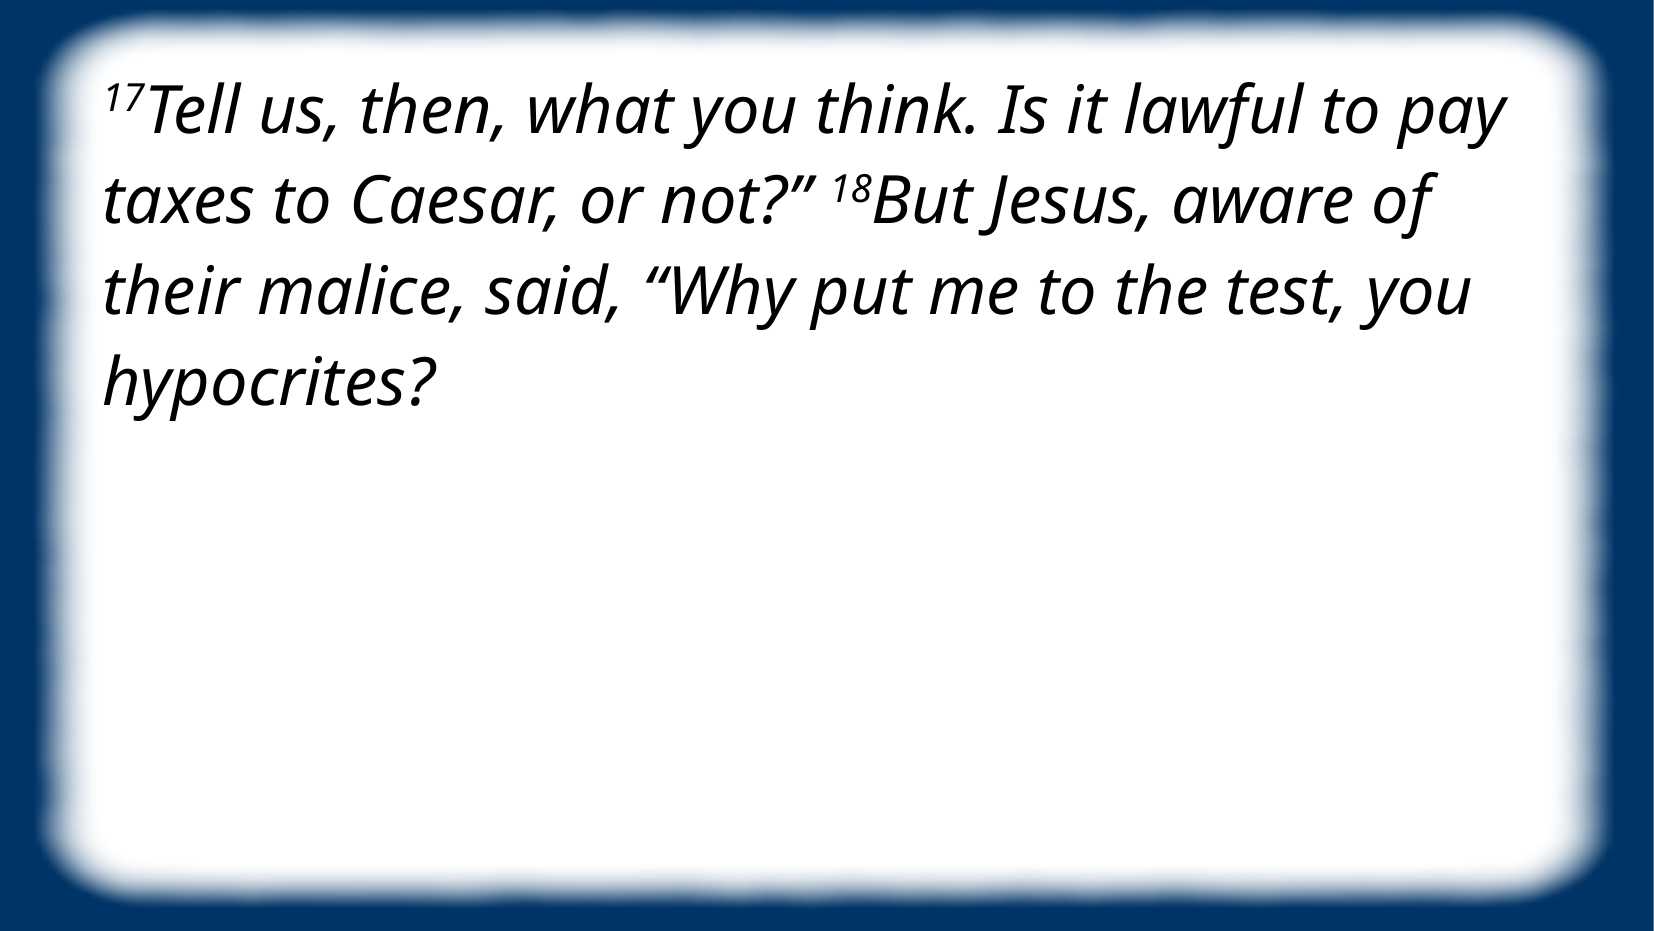

17Tell us, then, what you think. Is it lawful to pay taxes to Caesar, or not?” 18But Jesus, aware of their malice, said, “Why put me to the test, you hypocrites?